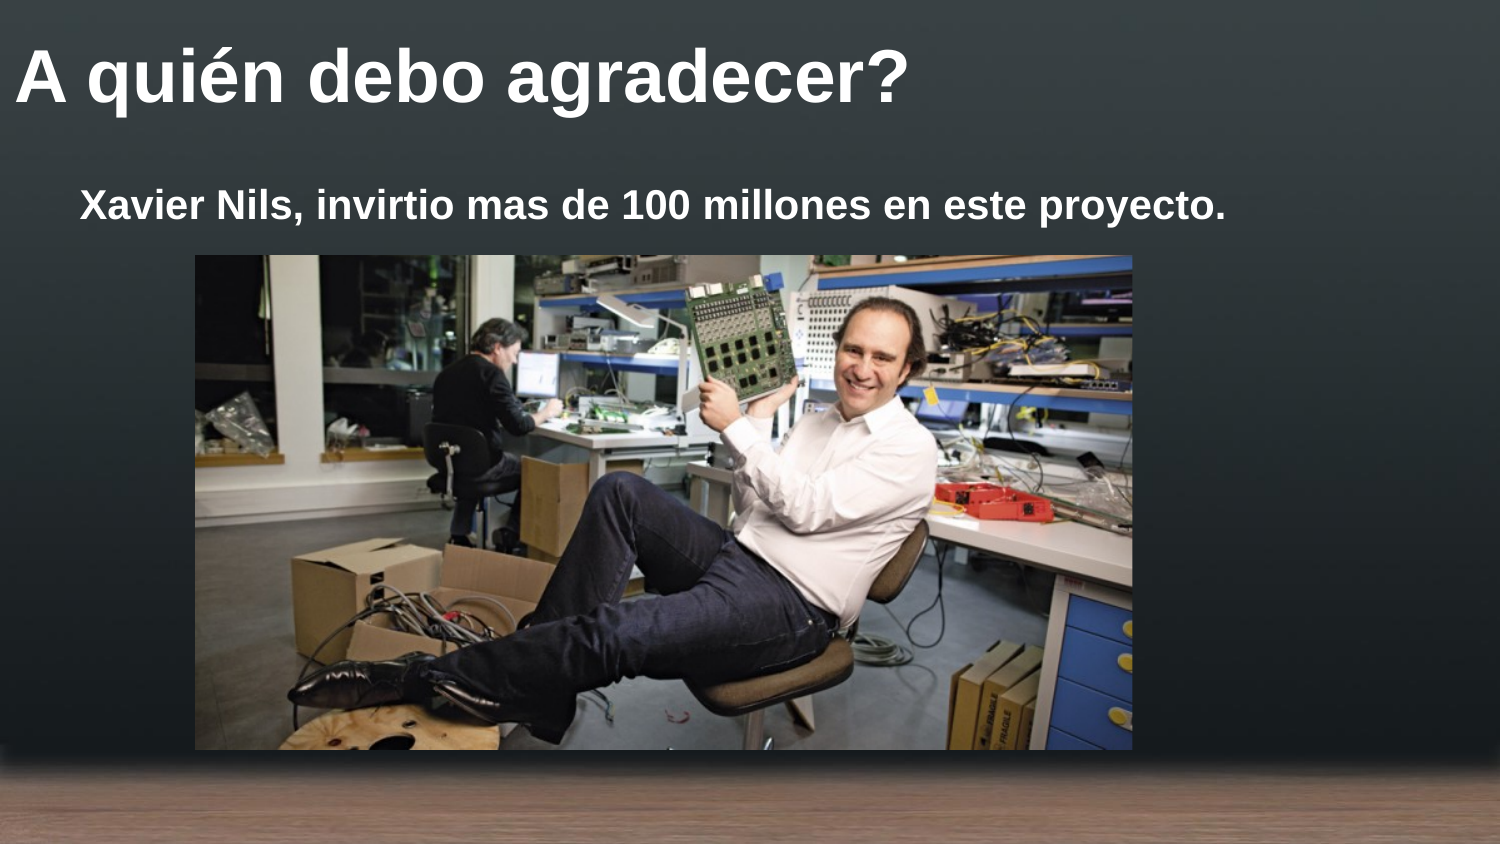

A quién debo agradecer?
# Xavier Nils, invirtio mas de 100 millones en este proyecto.